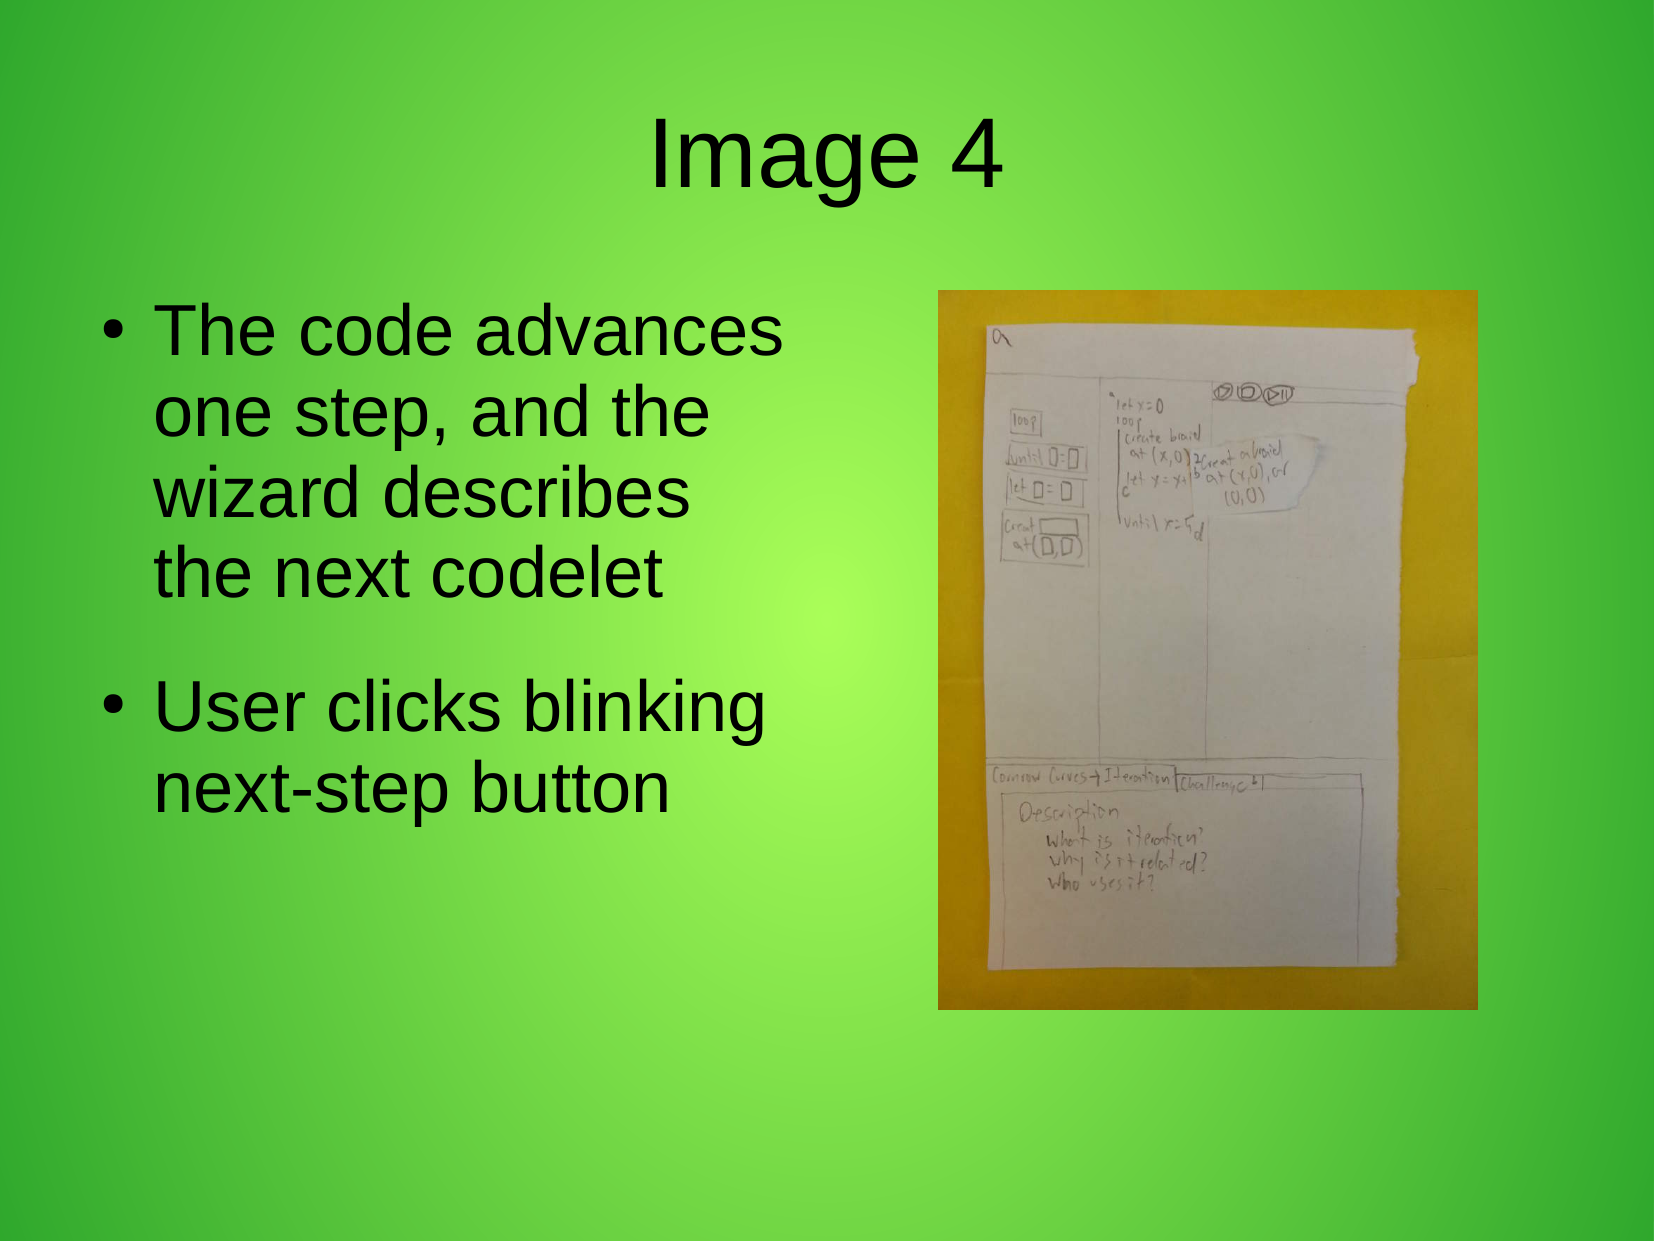

# Image 4
The code advances one step, and the wizard describes the next codelet
User clicks blinking next-step button